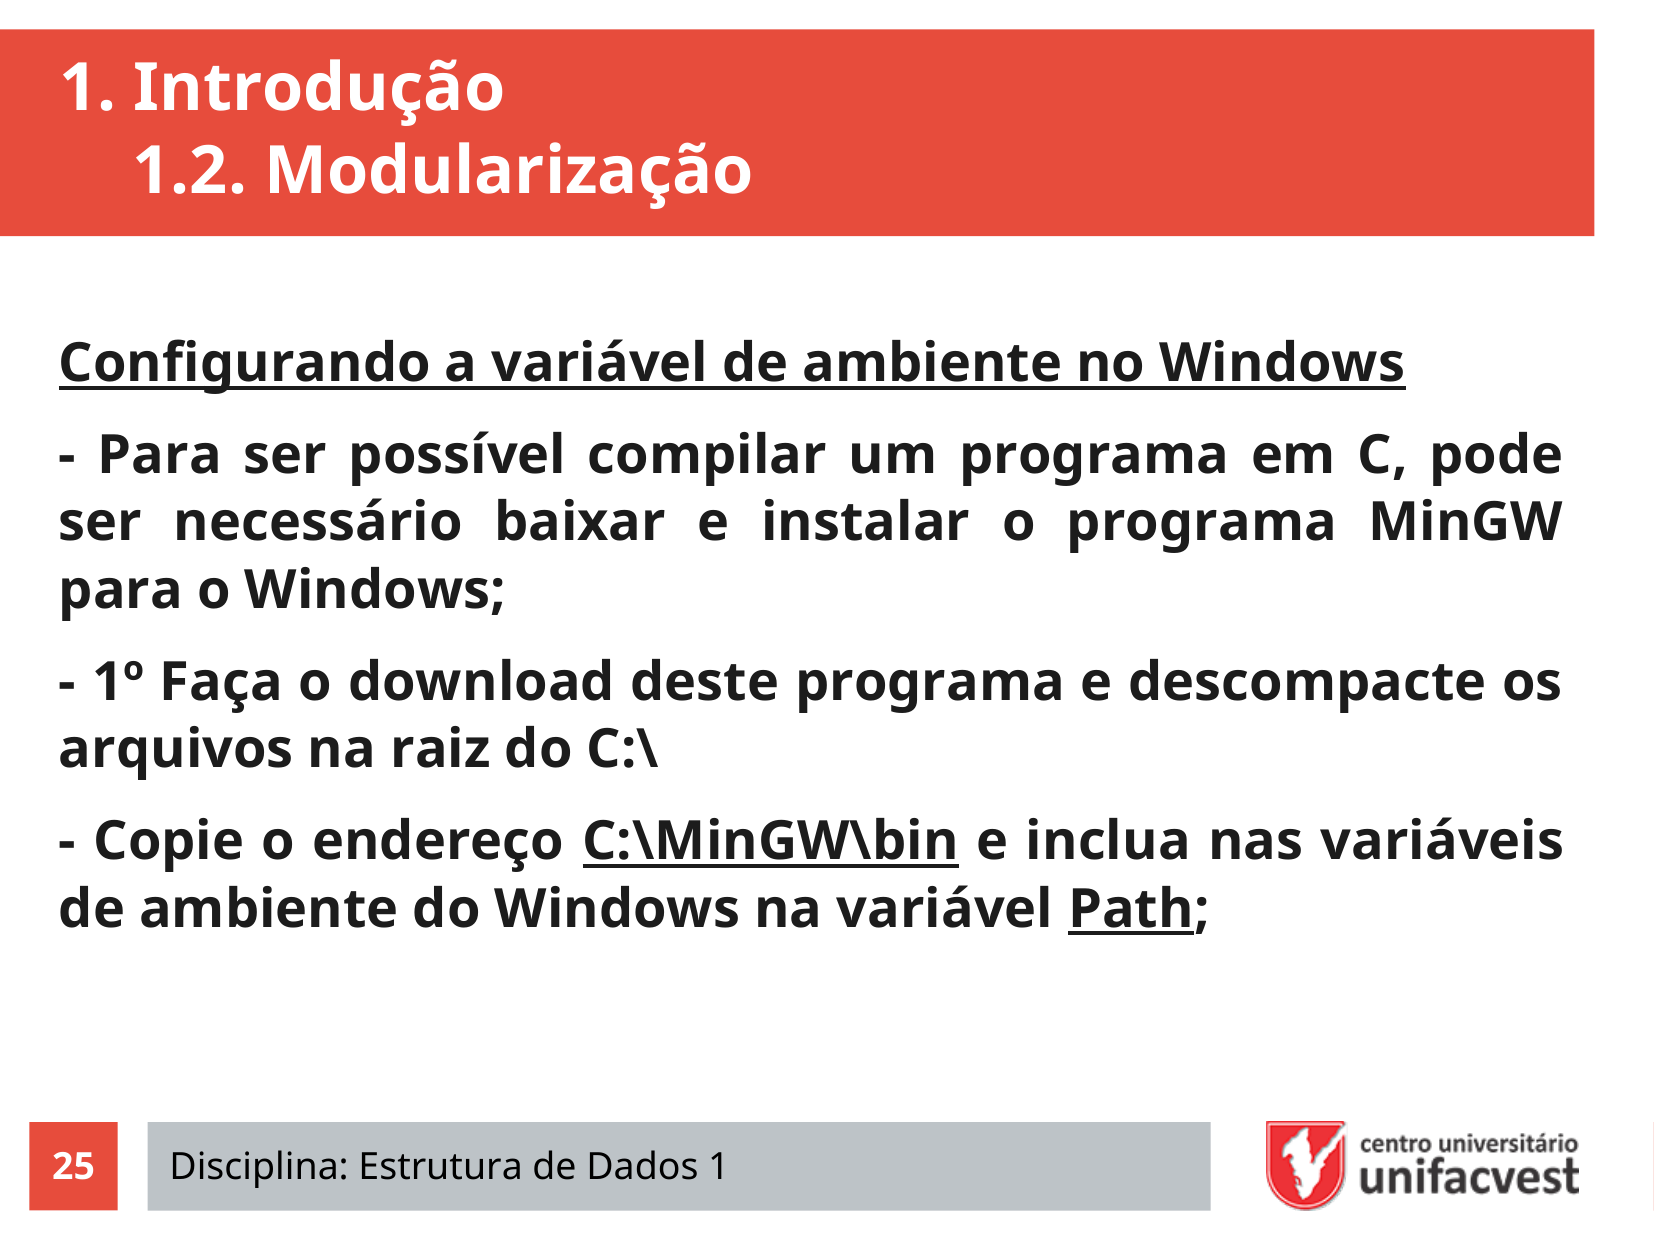

# 1. Introdução 1.2. Modularização
Configurando a variável de ambiente no Windows
- Para ser possível compilar um programa em C, pode ser necessário baixar e instalar o programa MinGW para o Windows;
- 1º Faça o download deste programa e descompacte os arquivos na raiz do C:\
- Copie o endereço C:\MinGW\bin e inclua nas variáveis de ambiente do Windows na variável Path;
25
Disciplina: Estrutura de Dados 1